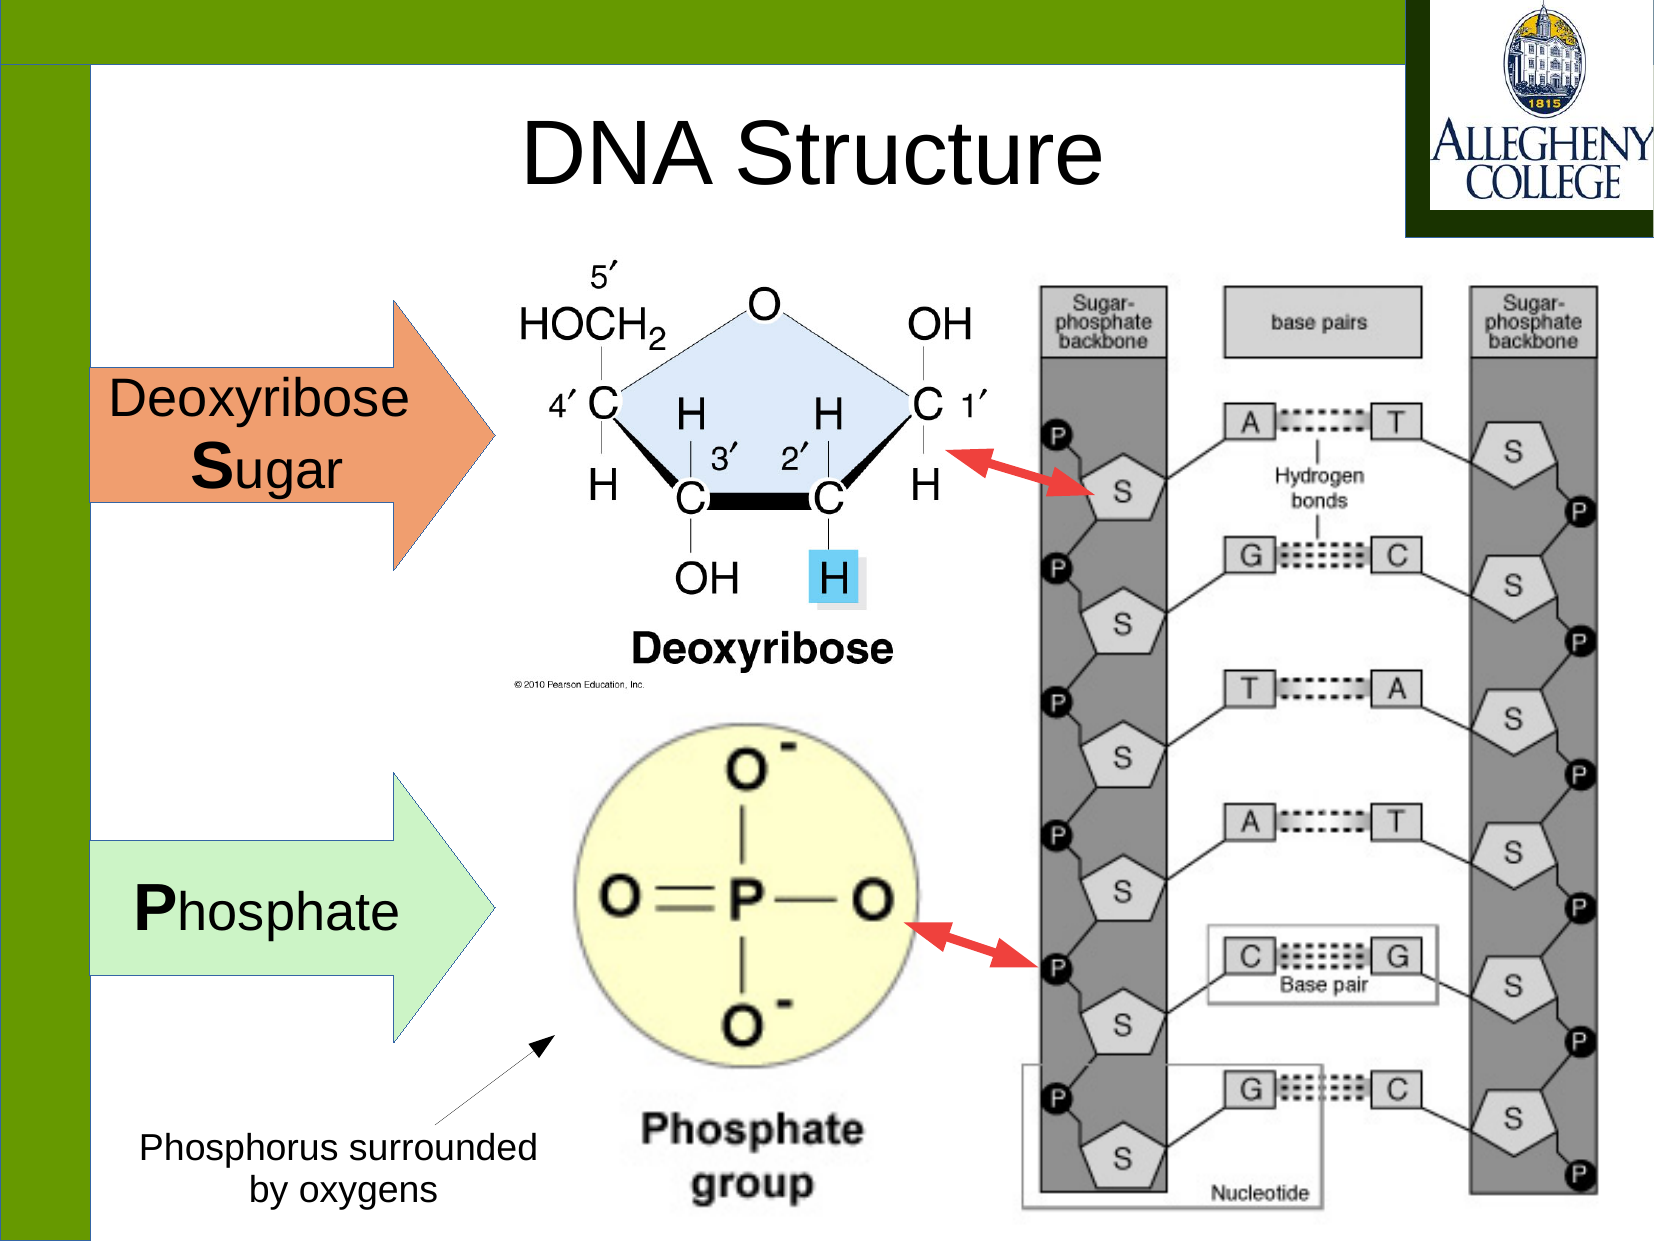

# DNA Structure
Deoxyribose
Sugar
Phosphate
Phosphorus surrounded
by oxygens